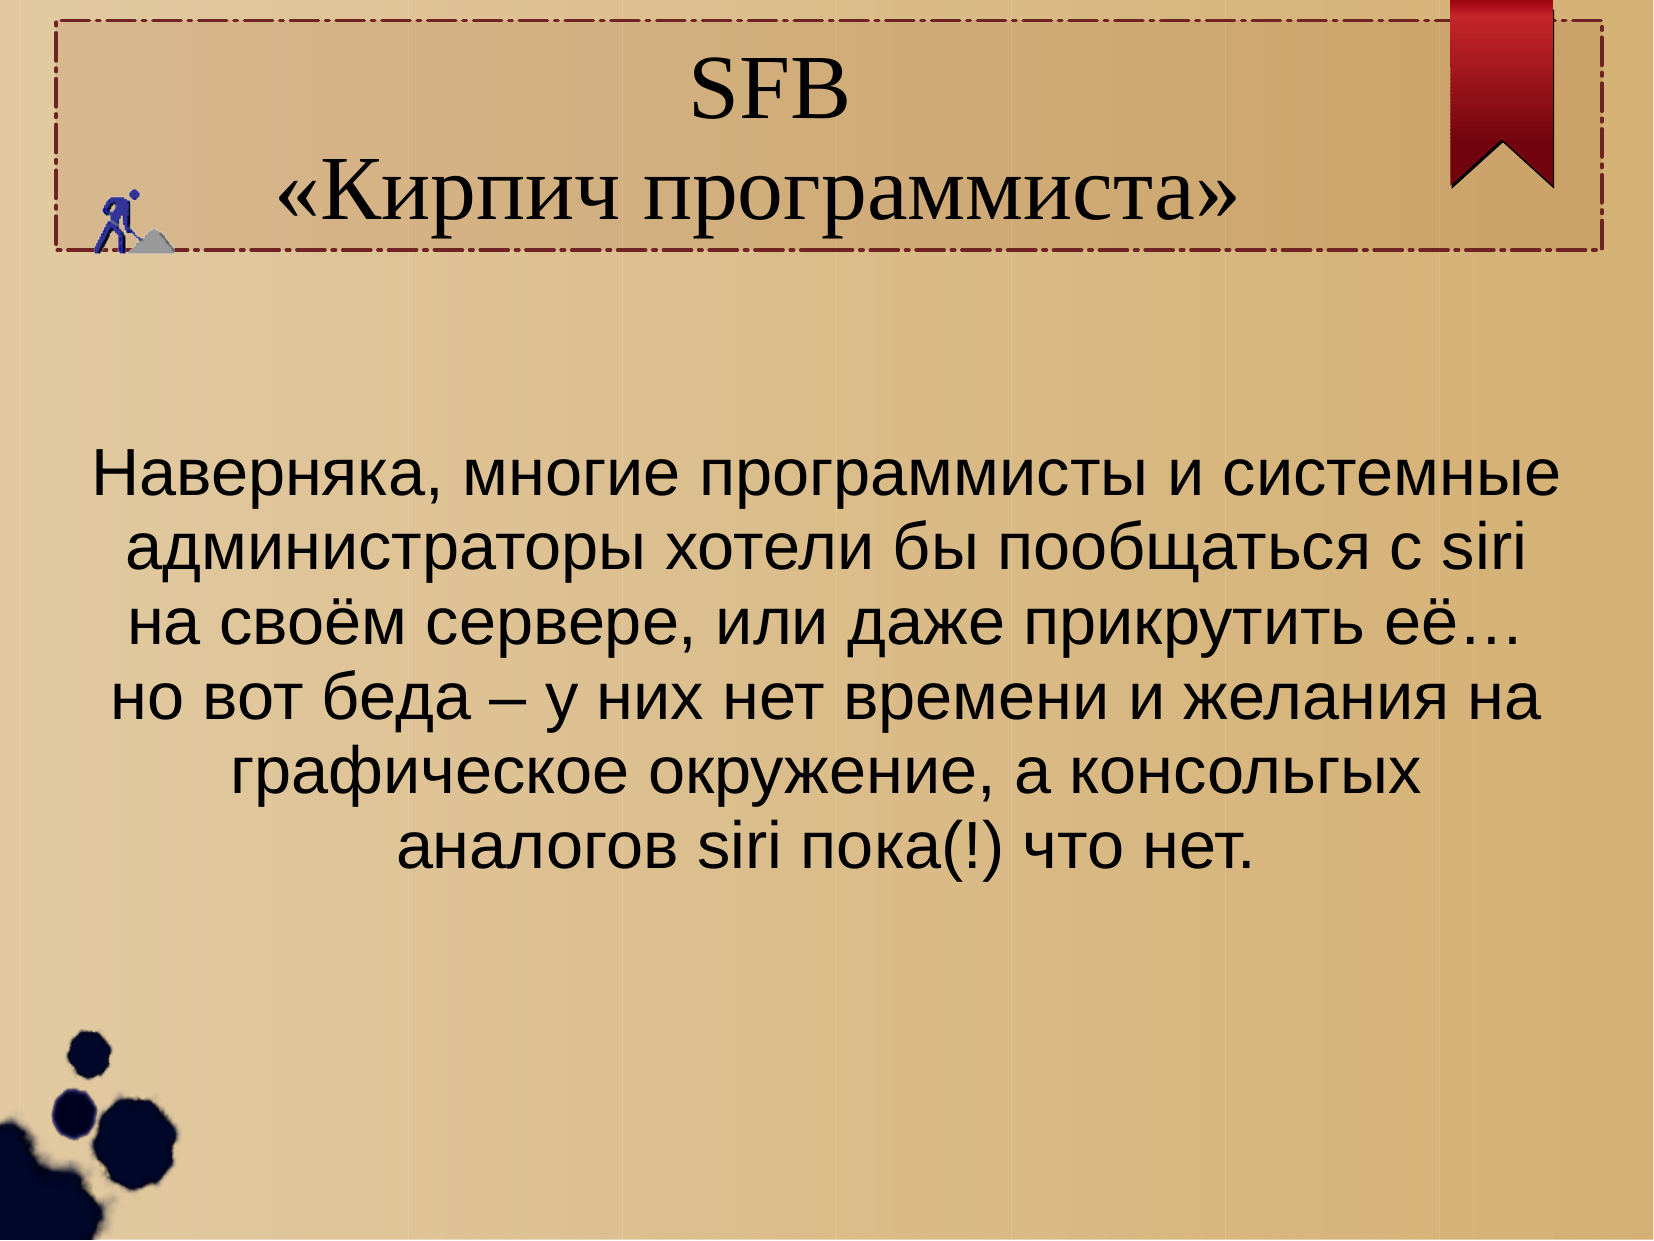

# SFB «Кирпич программиста»
Наверняка, многие программисты и системные администраторы хотели бы пообщаться с siri на своём сервере, или даже прикрутить её… но вот беда – у них нет времени и желания на графическое окружение, а консольгых аналогов siri пока(!) что нет.